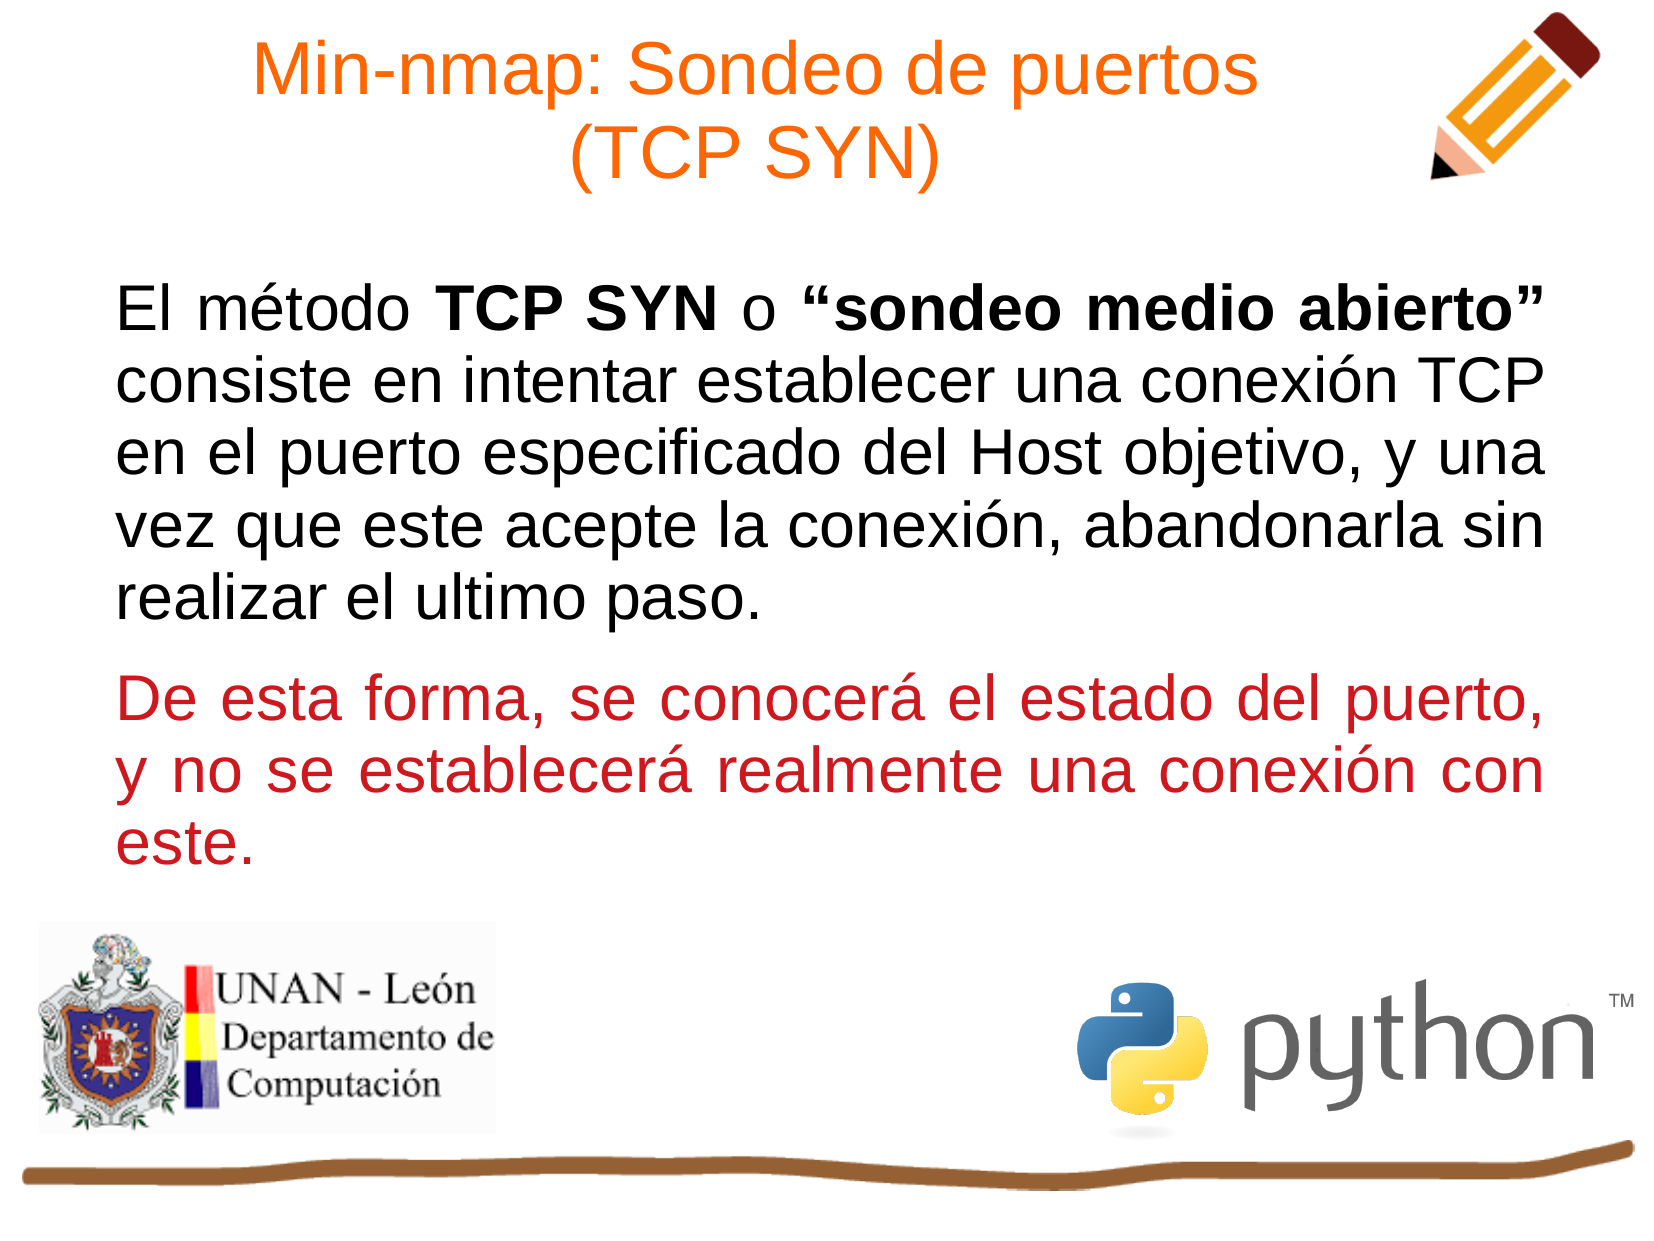

# Min-nmap: Sondeo de puertos (TCP SYN)
El método TCP SYN o “sondeo medio abierto” consiste en intentar establecer una conexión TCP en el puerto especificado del Host objetivo, y una vez que este acepte la conexión, abandonarla sin realizar el ultimo paso.
De esta forma, se conocerá el estado del puerto, y no se establecerá realmente una conexión con este.